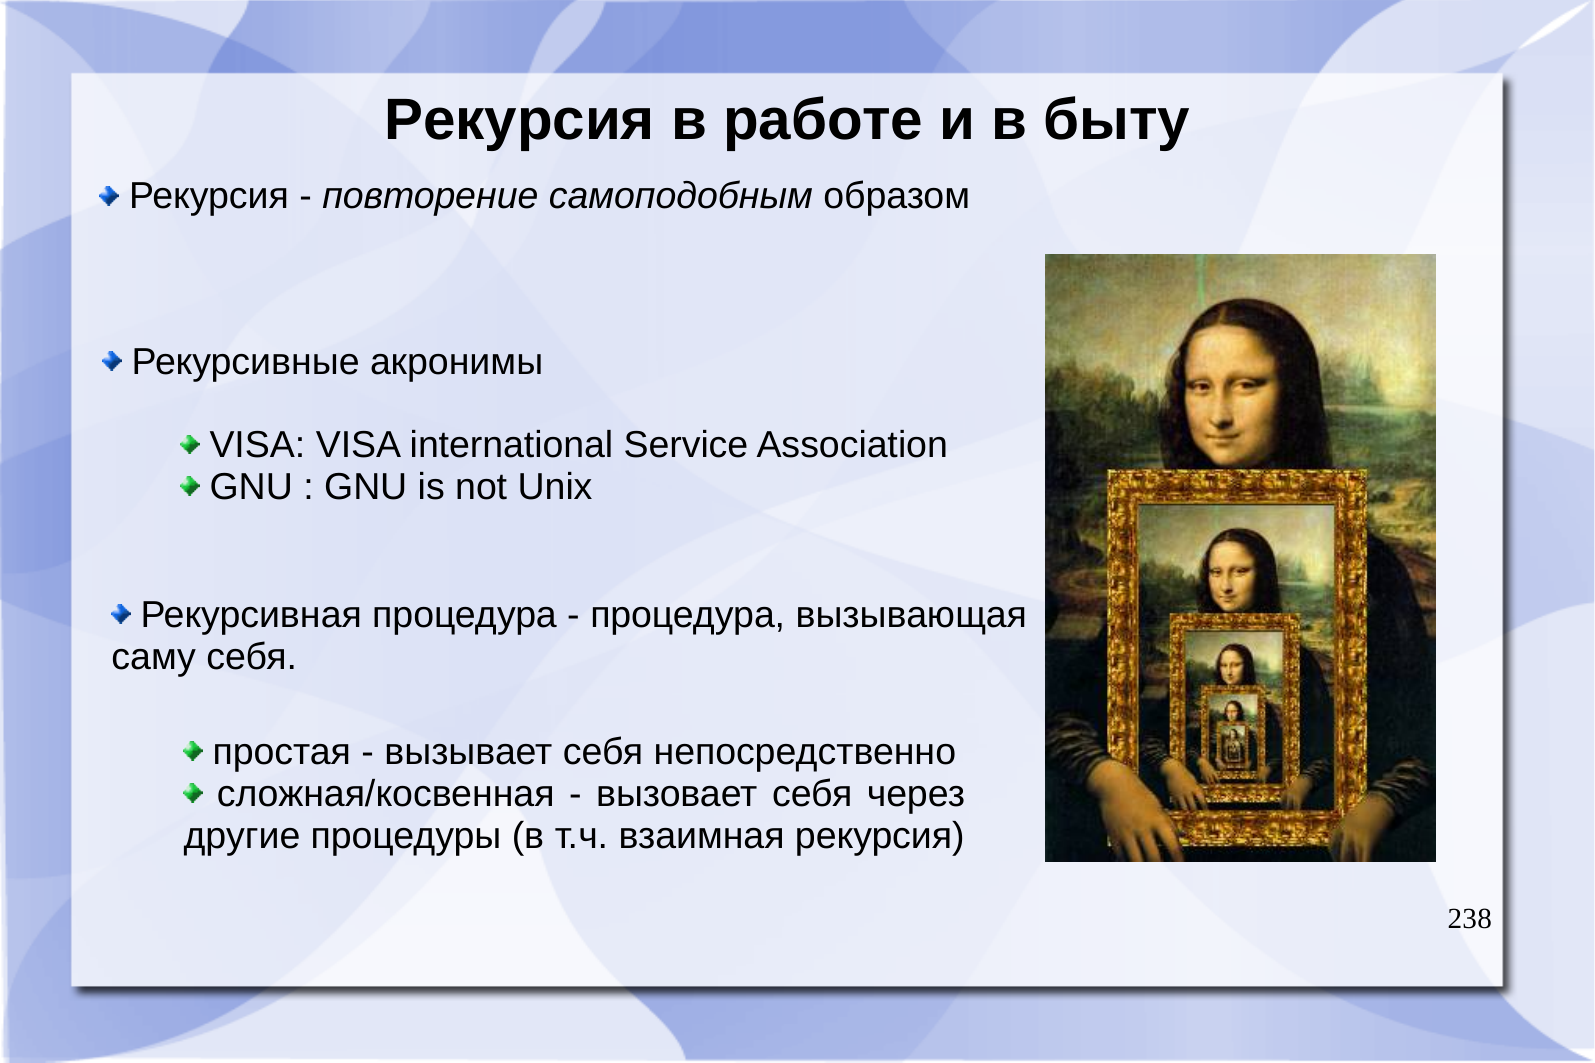

# Рекурсия в работе и в быту
 Рекурсия - повторение самоподобным образом
 Рекурсивные акронимы
 VISA: VISA international Service Association
 GNU : GNU is not Unix
 Рекурсивная процедура - процедура, вызывающая саму себя.
 простая - вызывает себя непосредственно
 сложная/косвенная - вызовает себя через другие процедуры (в т.ч. взаимная рекурсия)
238